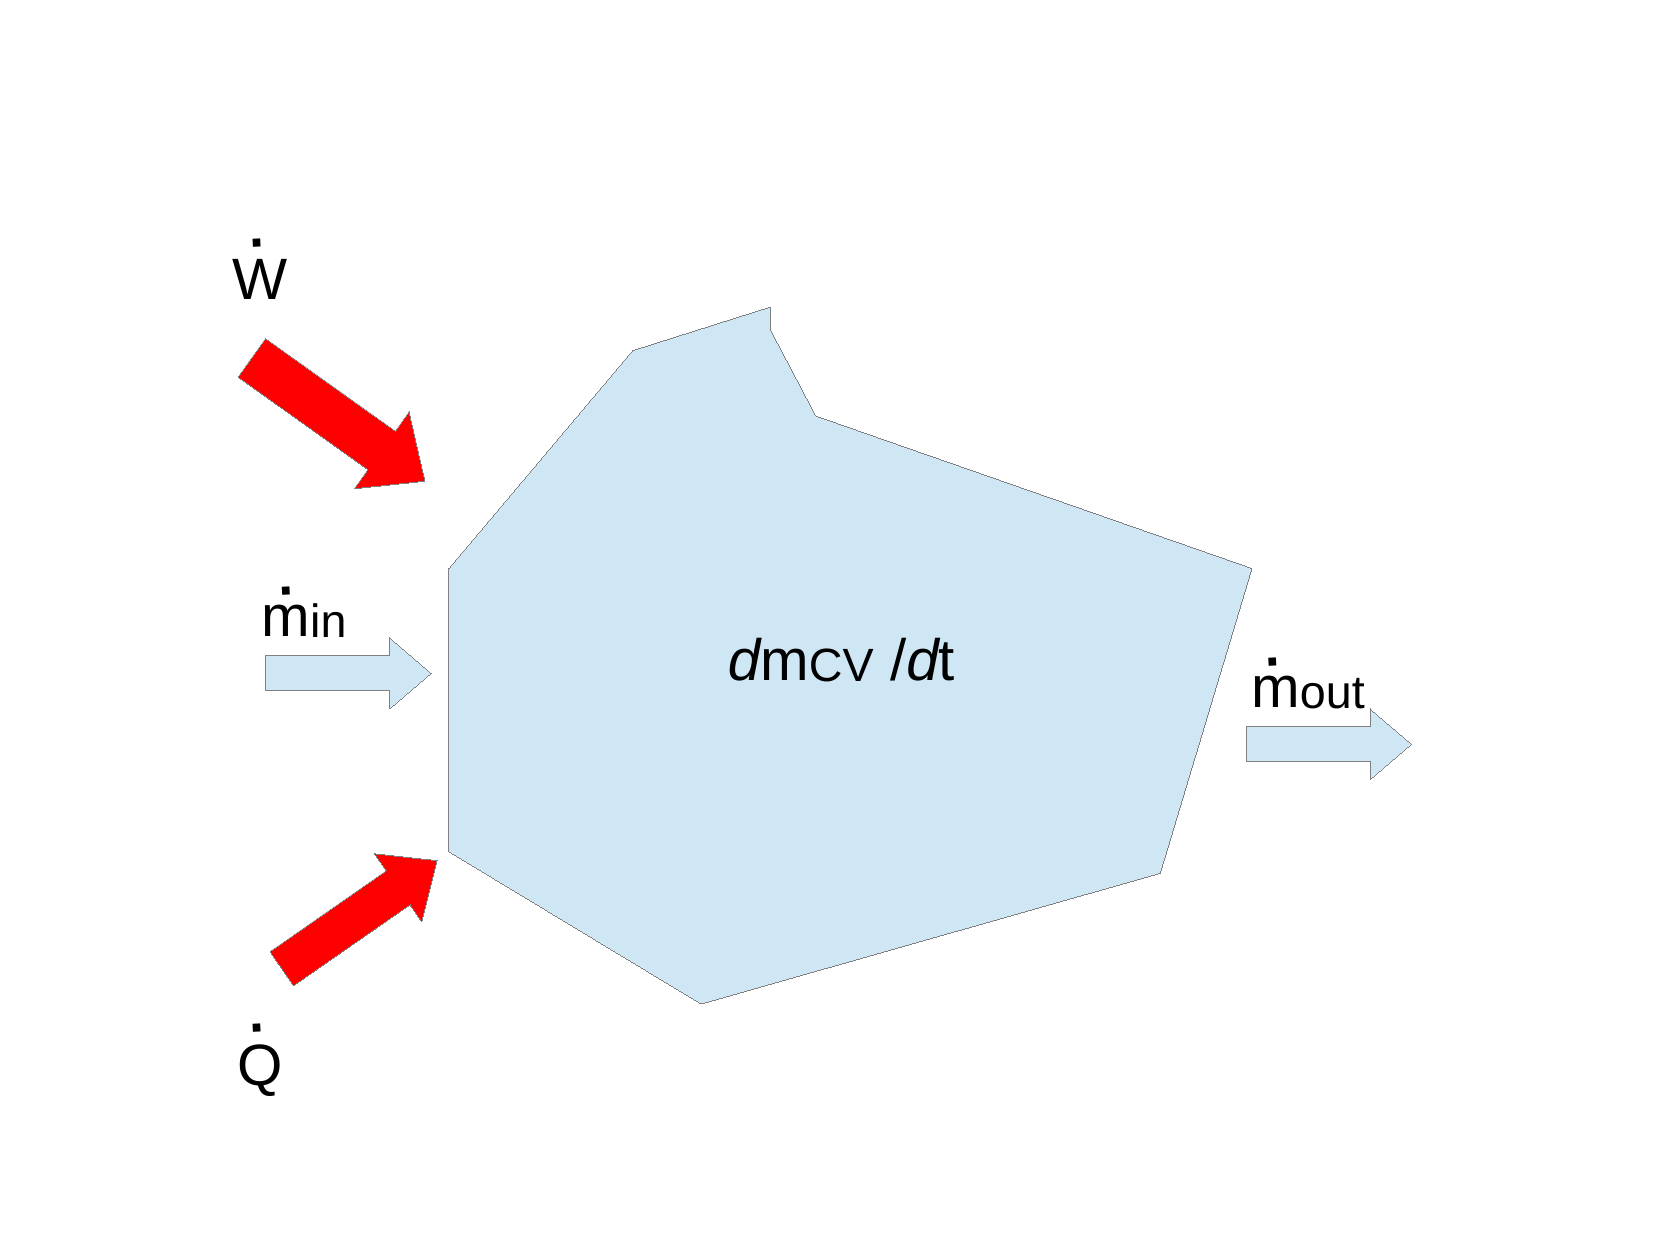

.
W
.
min
.
dmCV /dt
mout
.
Q